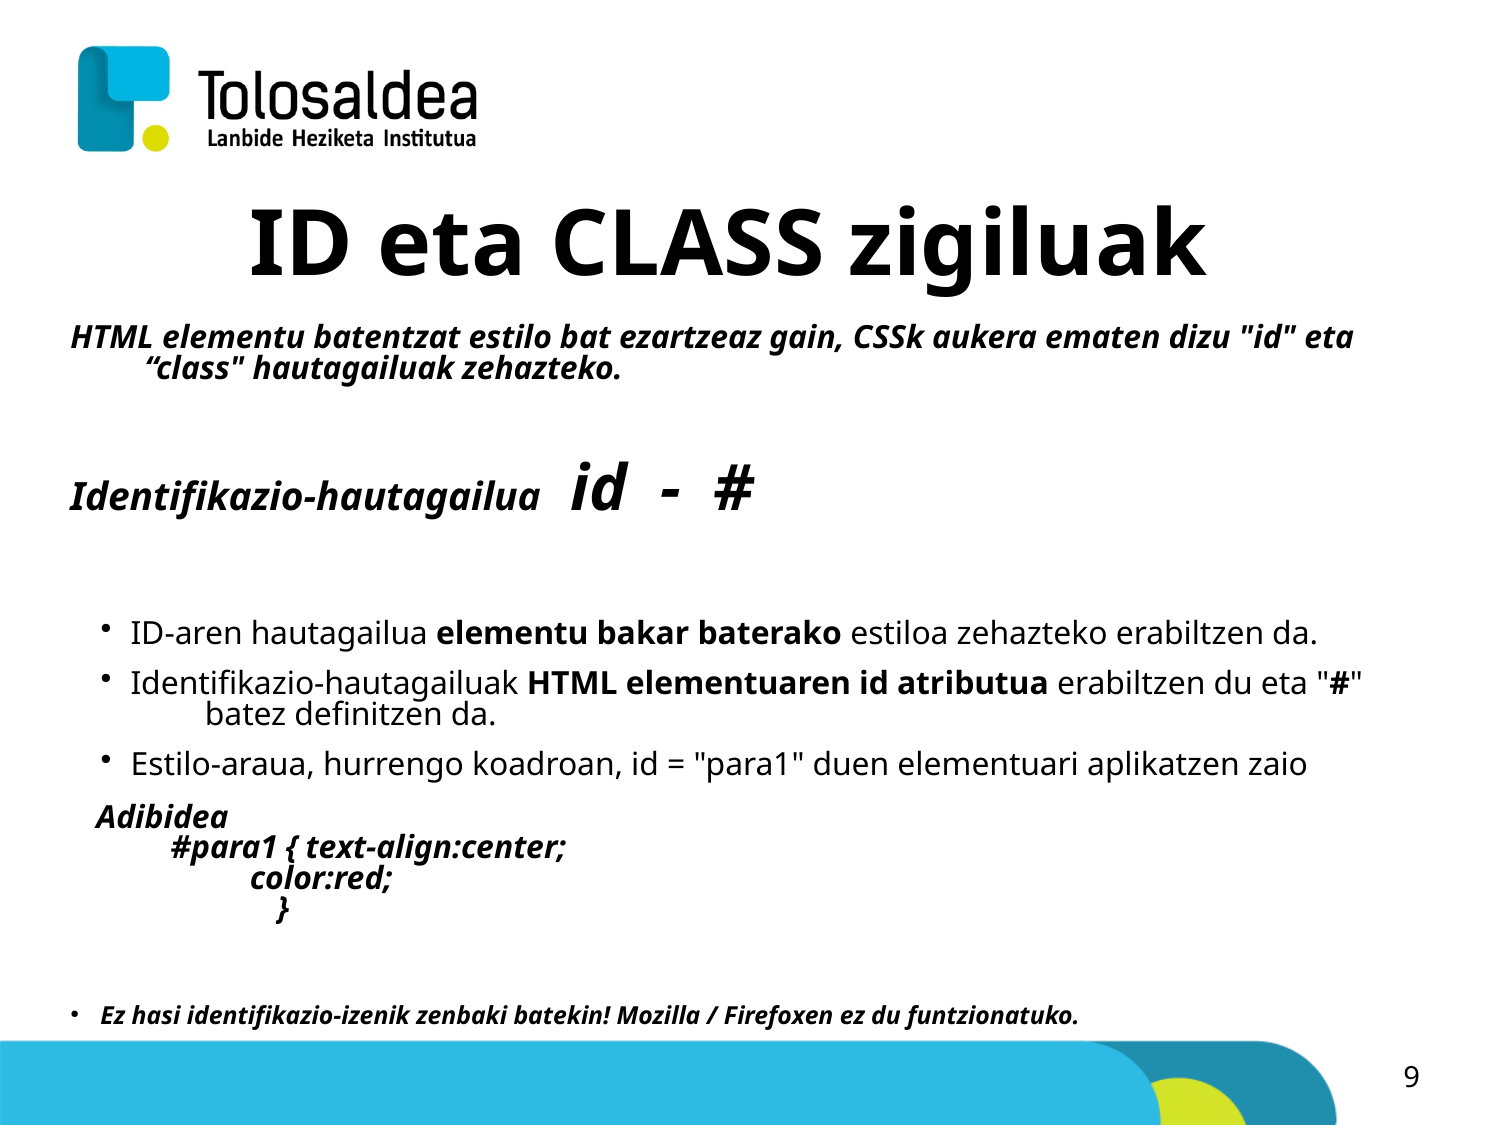

# ID eta CLASS zigiluak
HTML elementu batentzat estilo bat ezartzeaz gain, CSSk aukera ematen dizu "id" eta “class" hautagailuak zehazteko.
Identifikazio-hautagailua id - #
ID-aren hautagailua elementu bakar baterako estiloa zehazteko erabiltzen da.
Identifikazio-hautagailuak HTML elementuaren id atributua erabiltzen du eta "#" batez definitzen da.
Estilo-araua, hurrengo koadroan, id = "para1" duen elementuari aplikatzen zaio
Adibidea
#para1 { text-align:center;
		 color:red;
 }
Ez hasi identifikazio-izenik zenbaki batekin! Mozilla / Firefoxen ez du funtzionatuko.